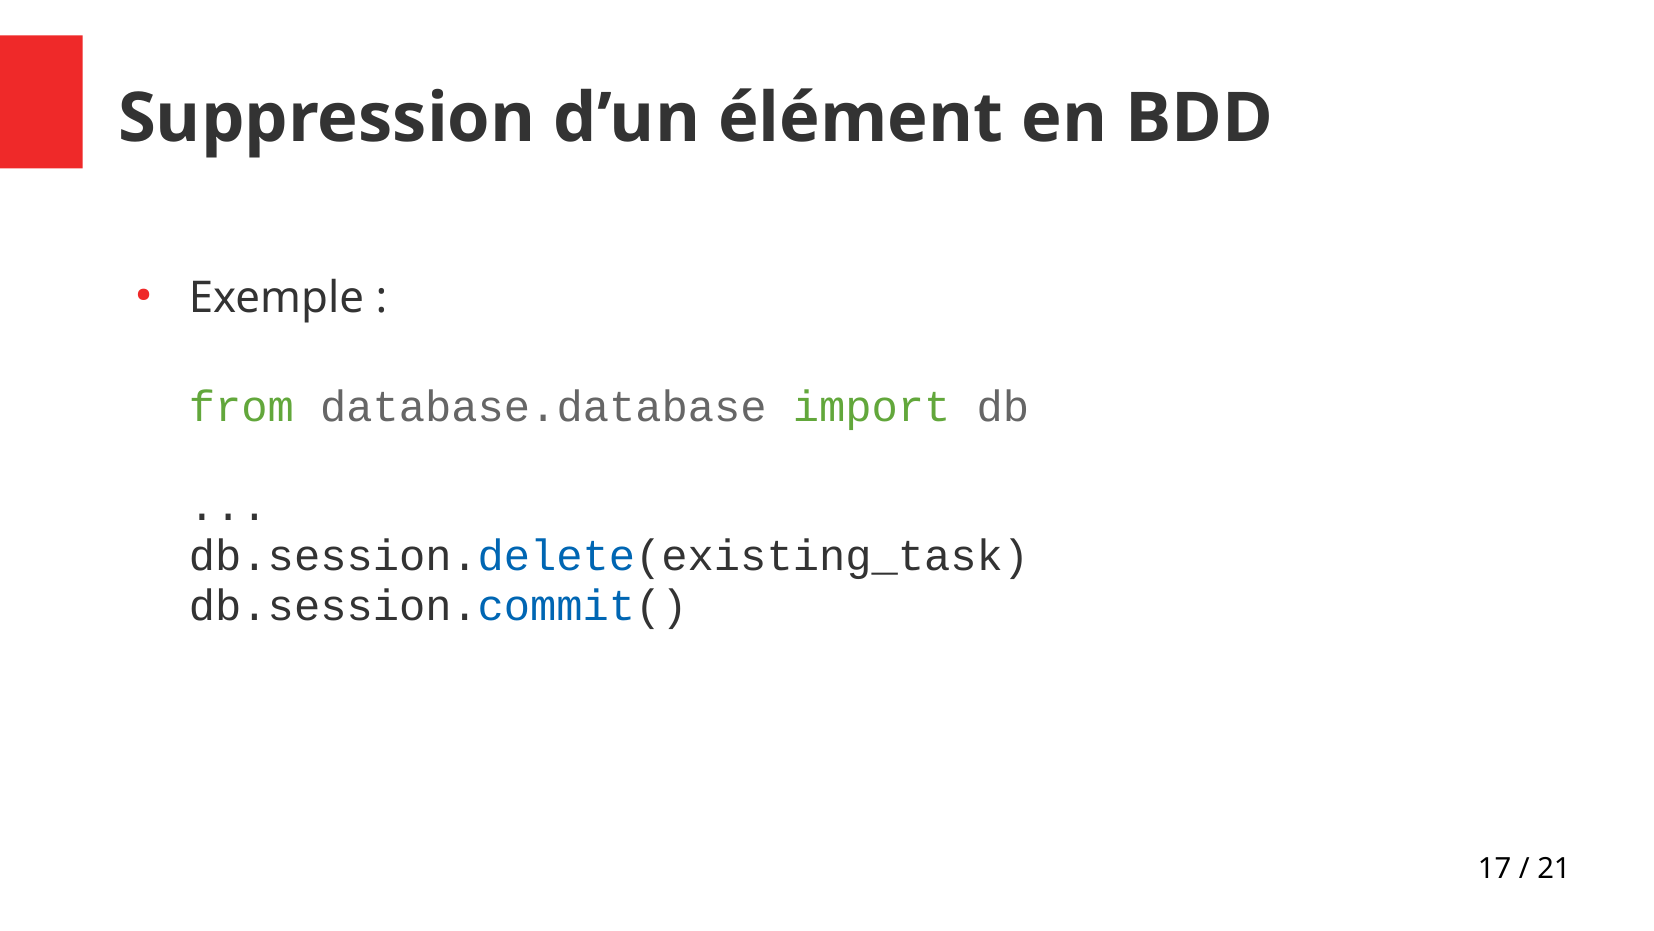

# Suppression d’un élément en BDD
Exemple :
from database.database import db
...
db.session.delete(existing_task)
db.session.commit()
17